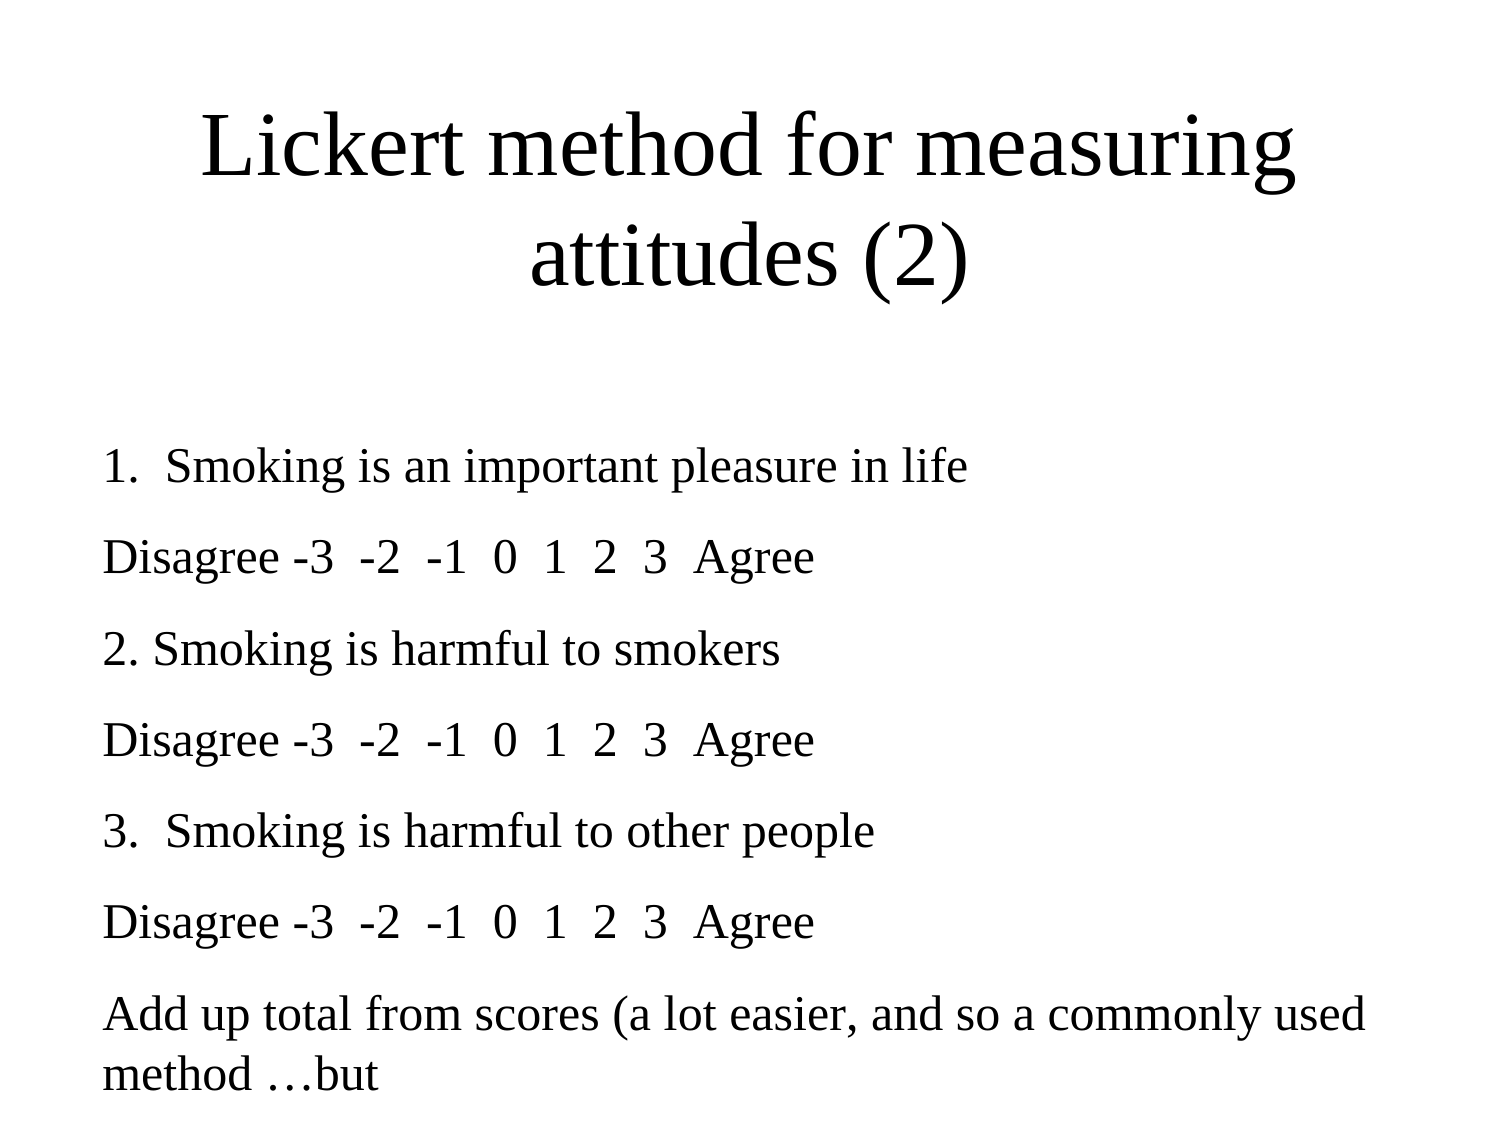

# Lickert method for measuring attitudes (2)
1. Smoking is an important pleasure in life
Disagree -3 -2 -1 0 1 2 3 Agree
2. Smoking is harmful to smokers
Disagree -3 -2 -1 0 1 2 3 Agree
3. Smoking is harmful to other people
Disagree -3 -2 -1 0 1 2 3 Agree
Add up total from scores (a lot easier, and so a commonly used method …but